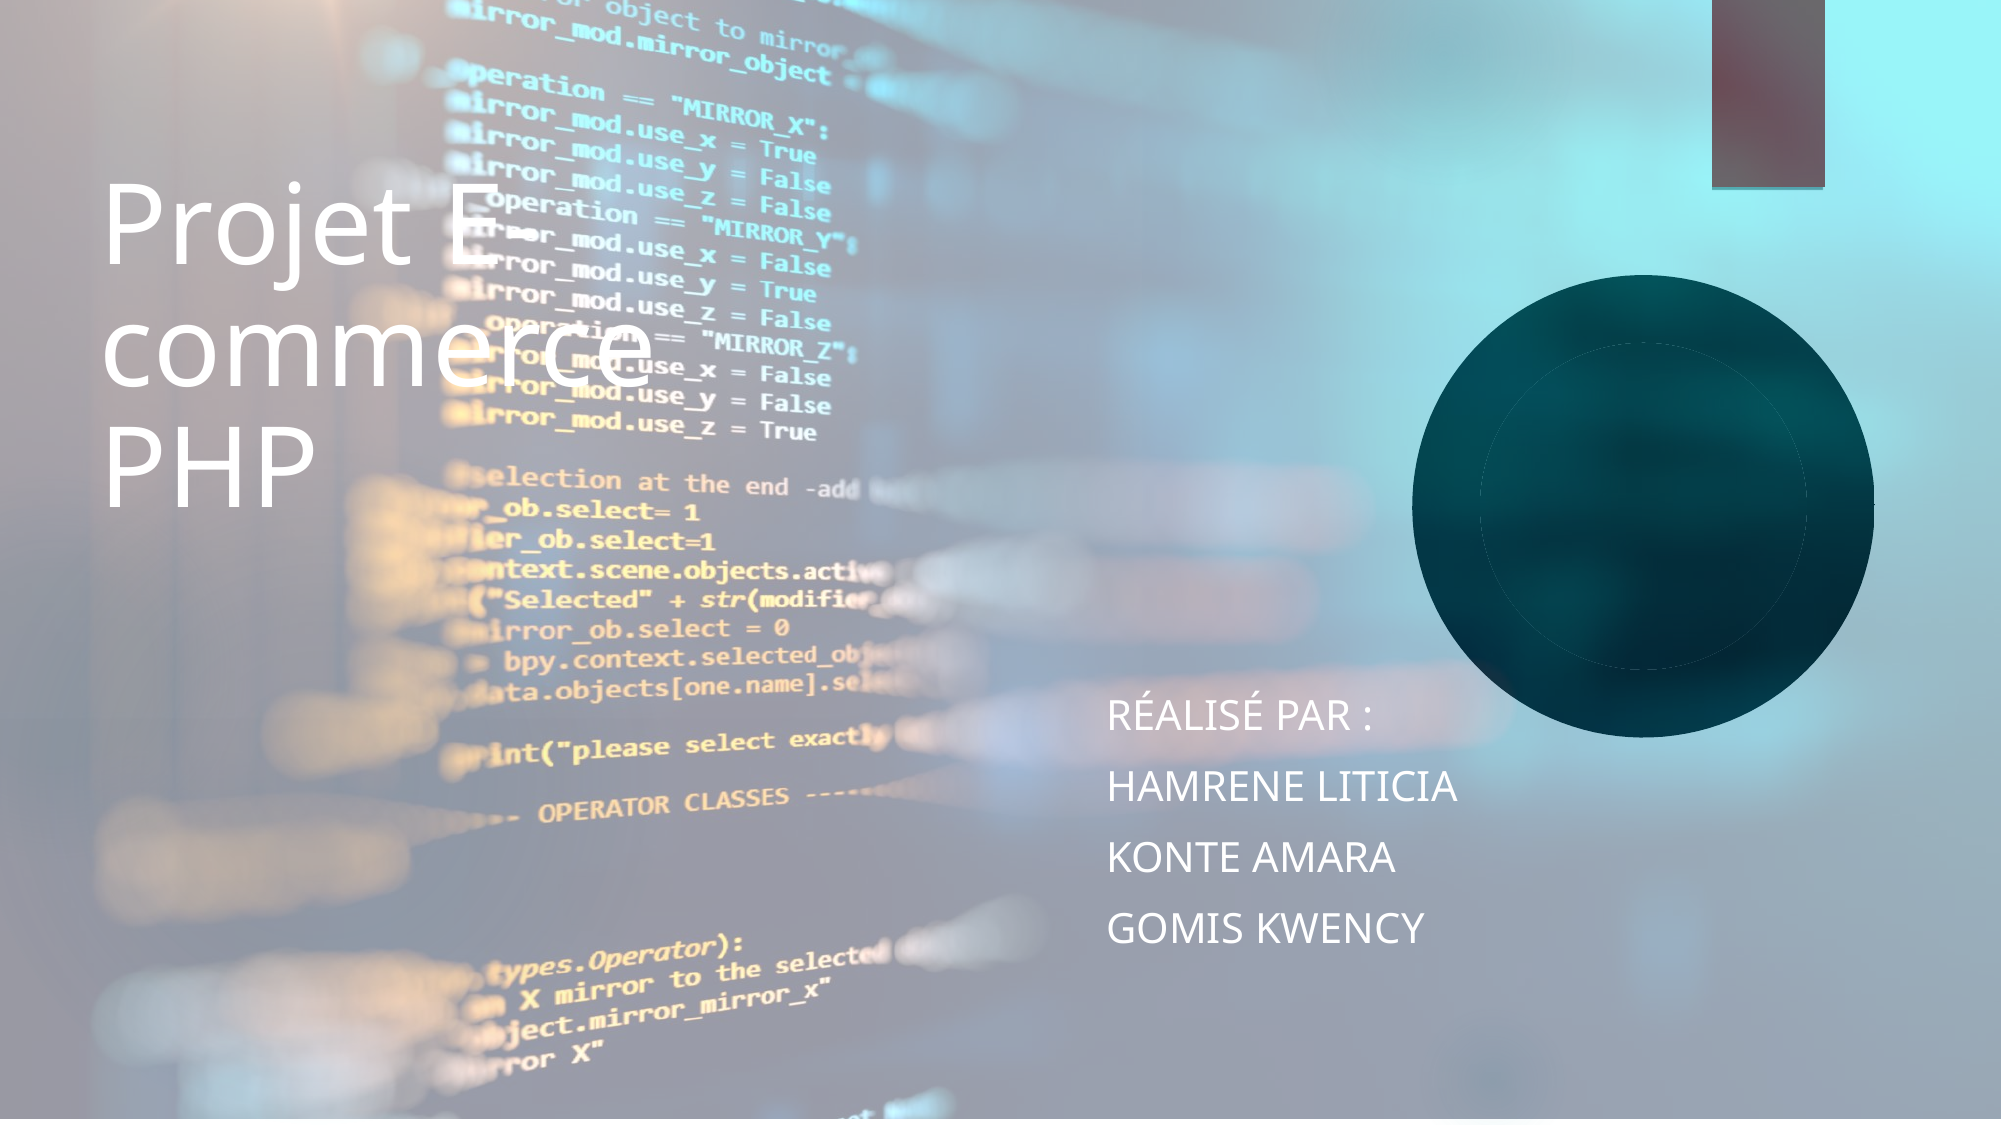

# Projet E-commerce PHP
Réalisé par :
Hamrene Liticia
KONTE Amara
Gomis Kwency